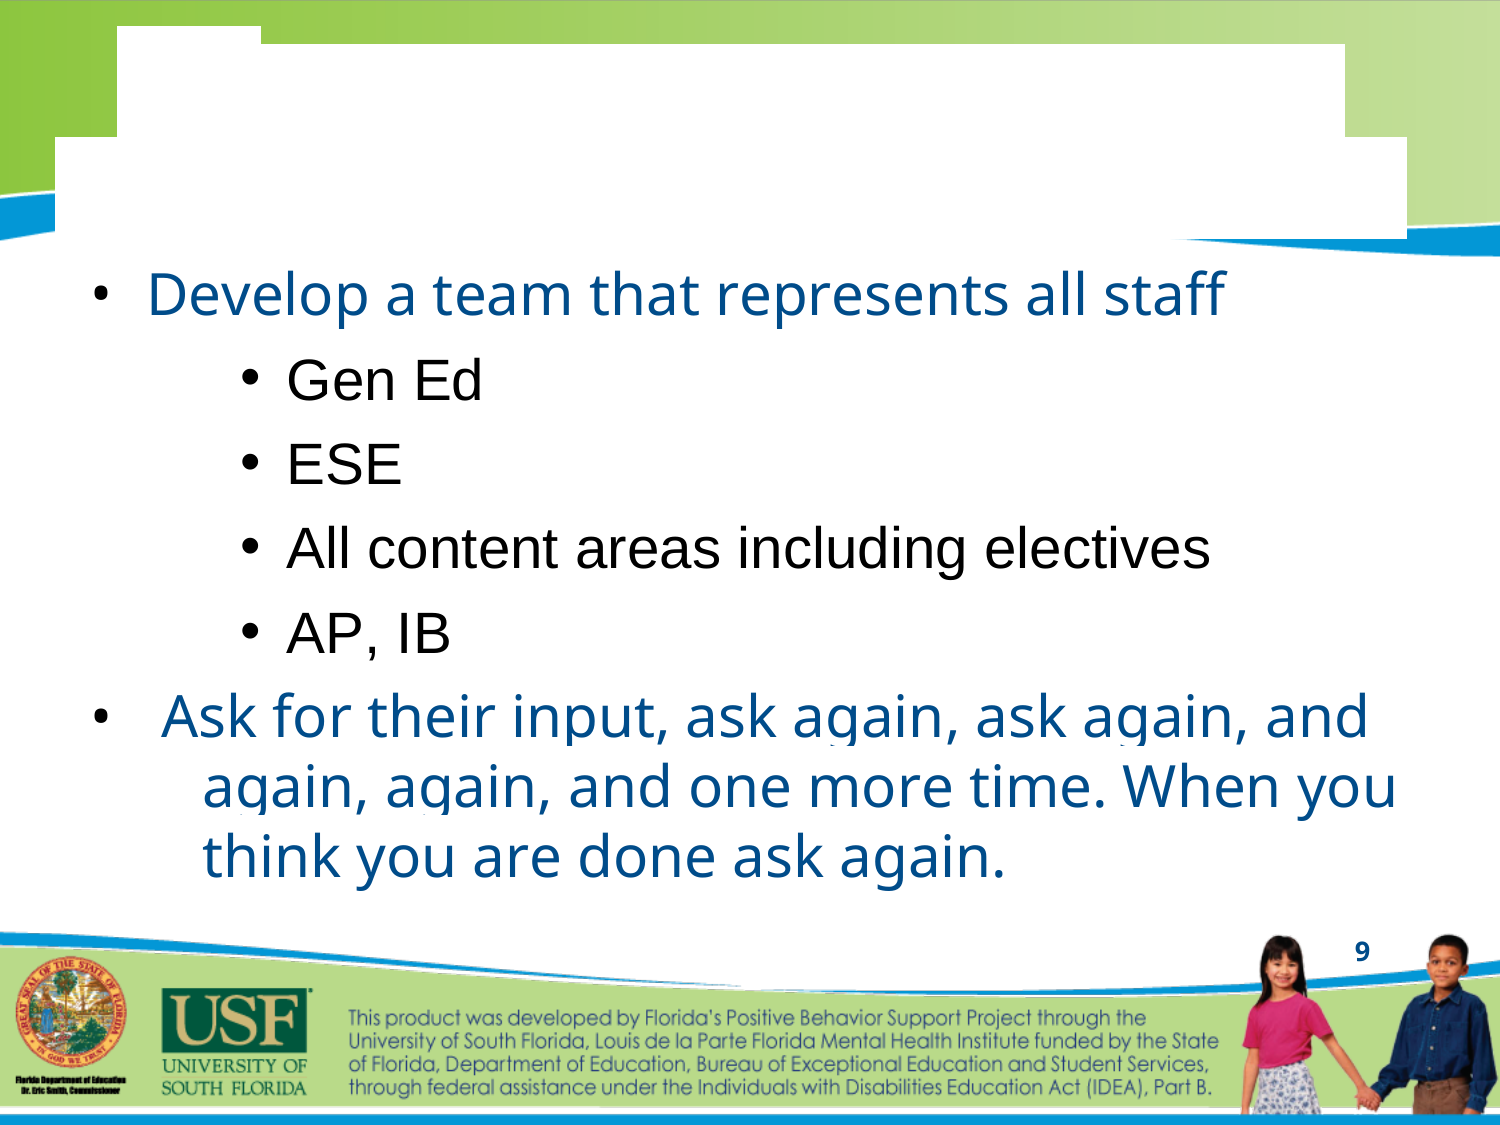

# 6. “I never have any say in these things but am expected to do them”
Develop a team that represents all staff
Gen Ed
ESE
All content areas including electives
AP, IB
 Ask for their input, ask again, ask again, and again, again, and one more time. When you think you are done ask again.